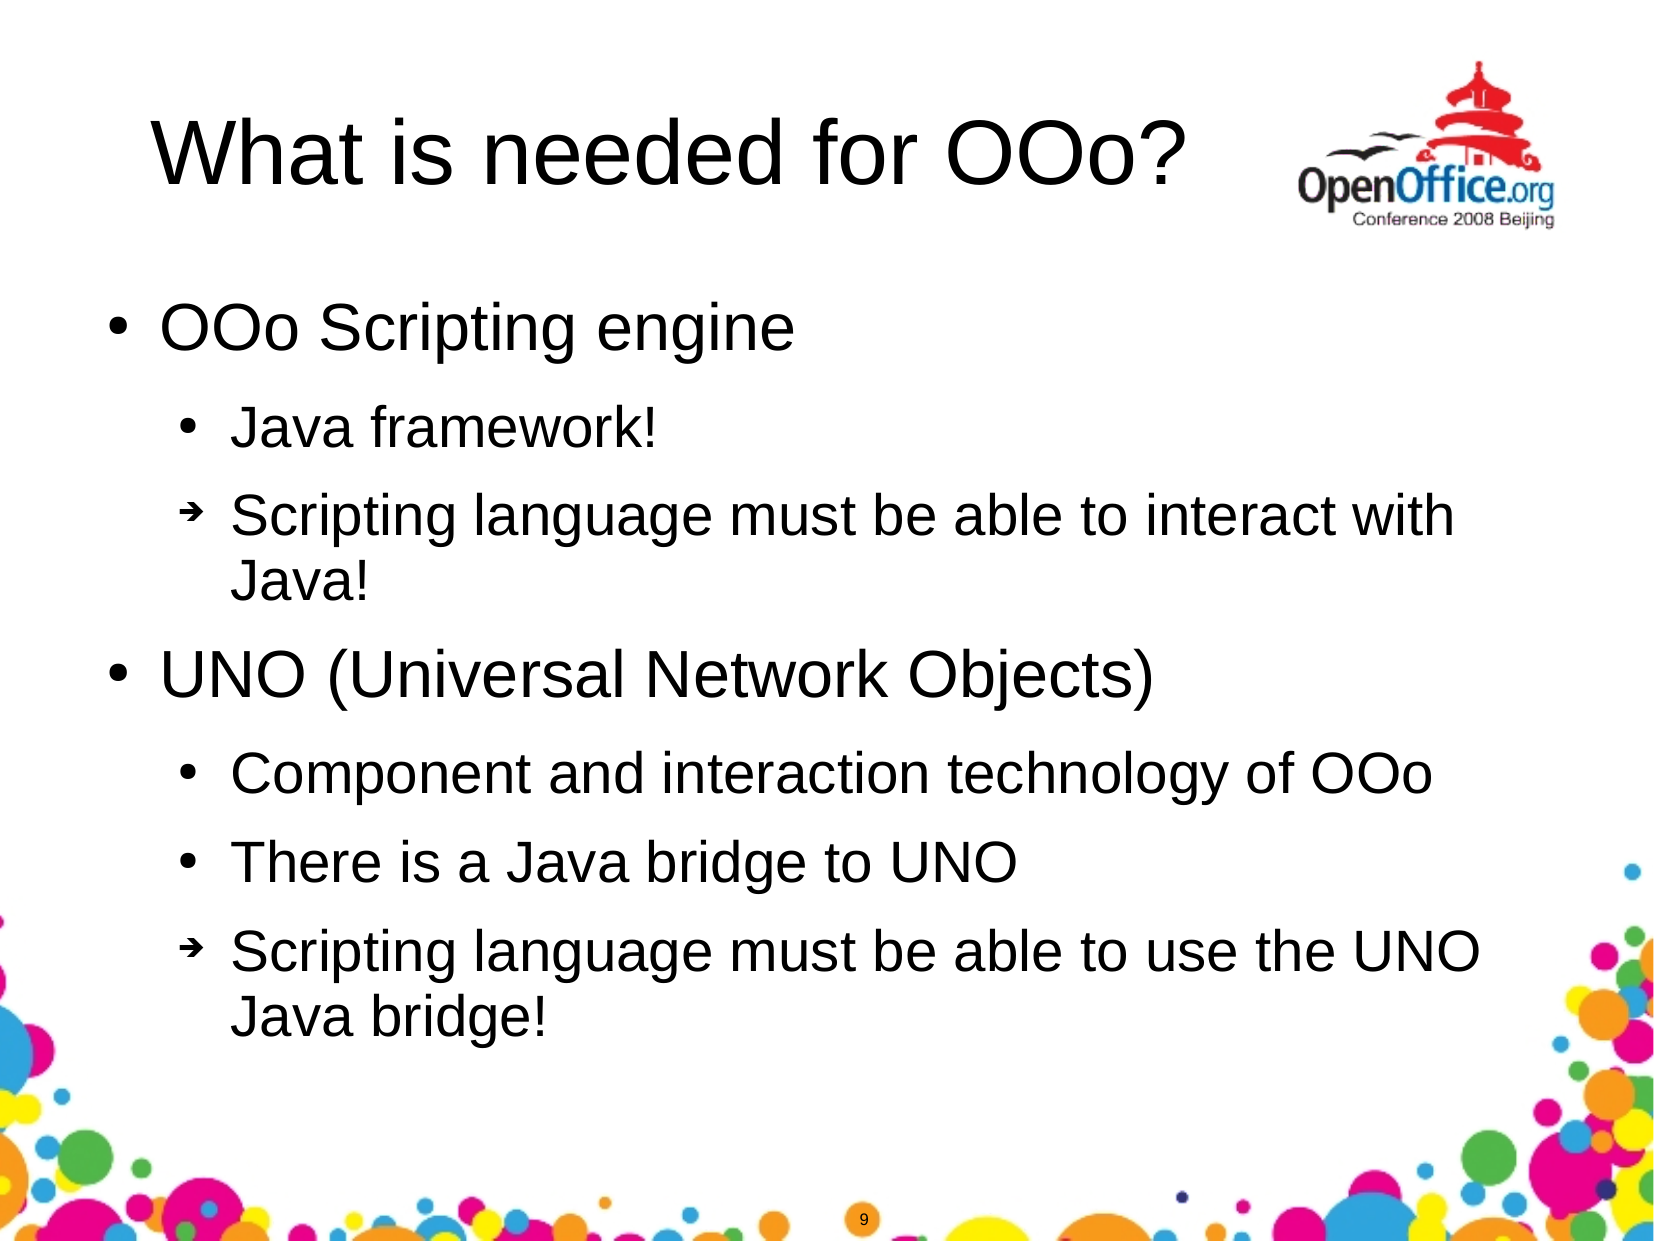

# What is needed for OOo?
OOo Scripting engine
Java framework!
Scripting language must be able to interact with Java!
UNO (Universal Network Objects)
Component and interaction technology of OOo
There is a Java bridge to UNO
Scripting language must be able to use the UNO Java bridge!
9